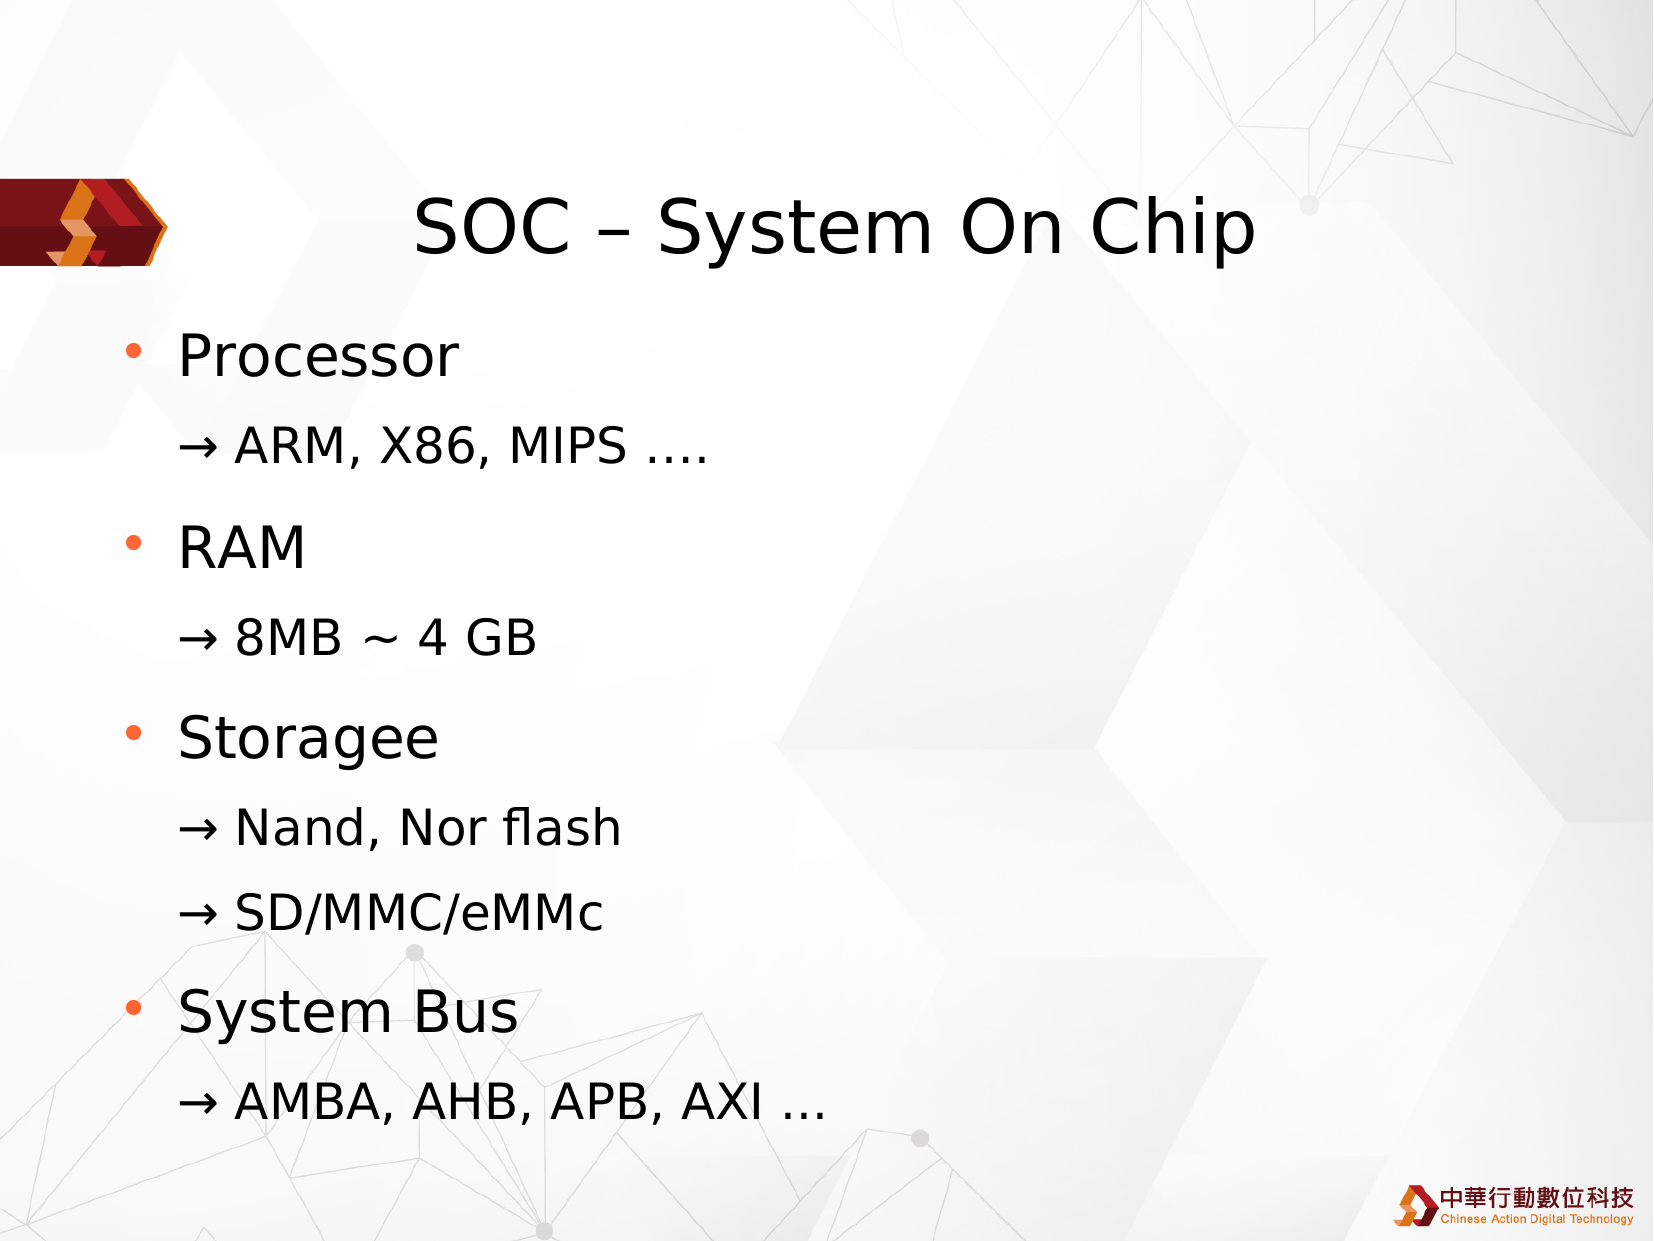

# SOC – System On Chip
Processor
→ ARM, X86, MIPS ….
RAM
→ 8MB ~ 4 GB
Storagee
→ Nand, Nor flash
→ SD/MMC/eMMc
System Bus
→ AMBA, AHB, APB, AXI ...